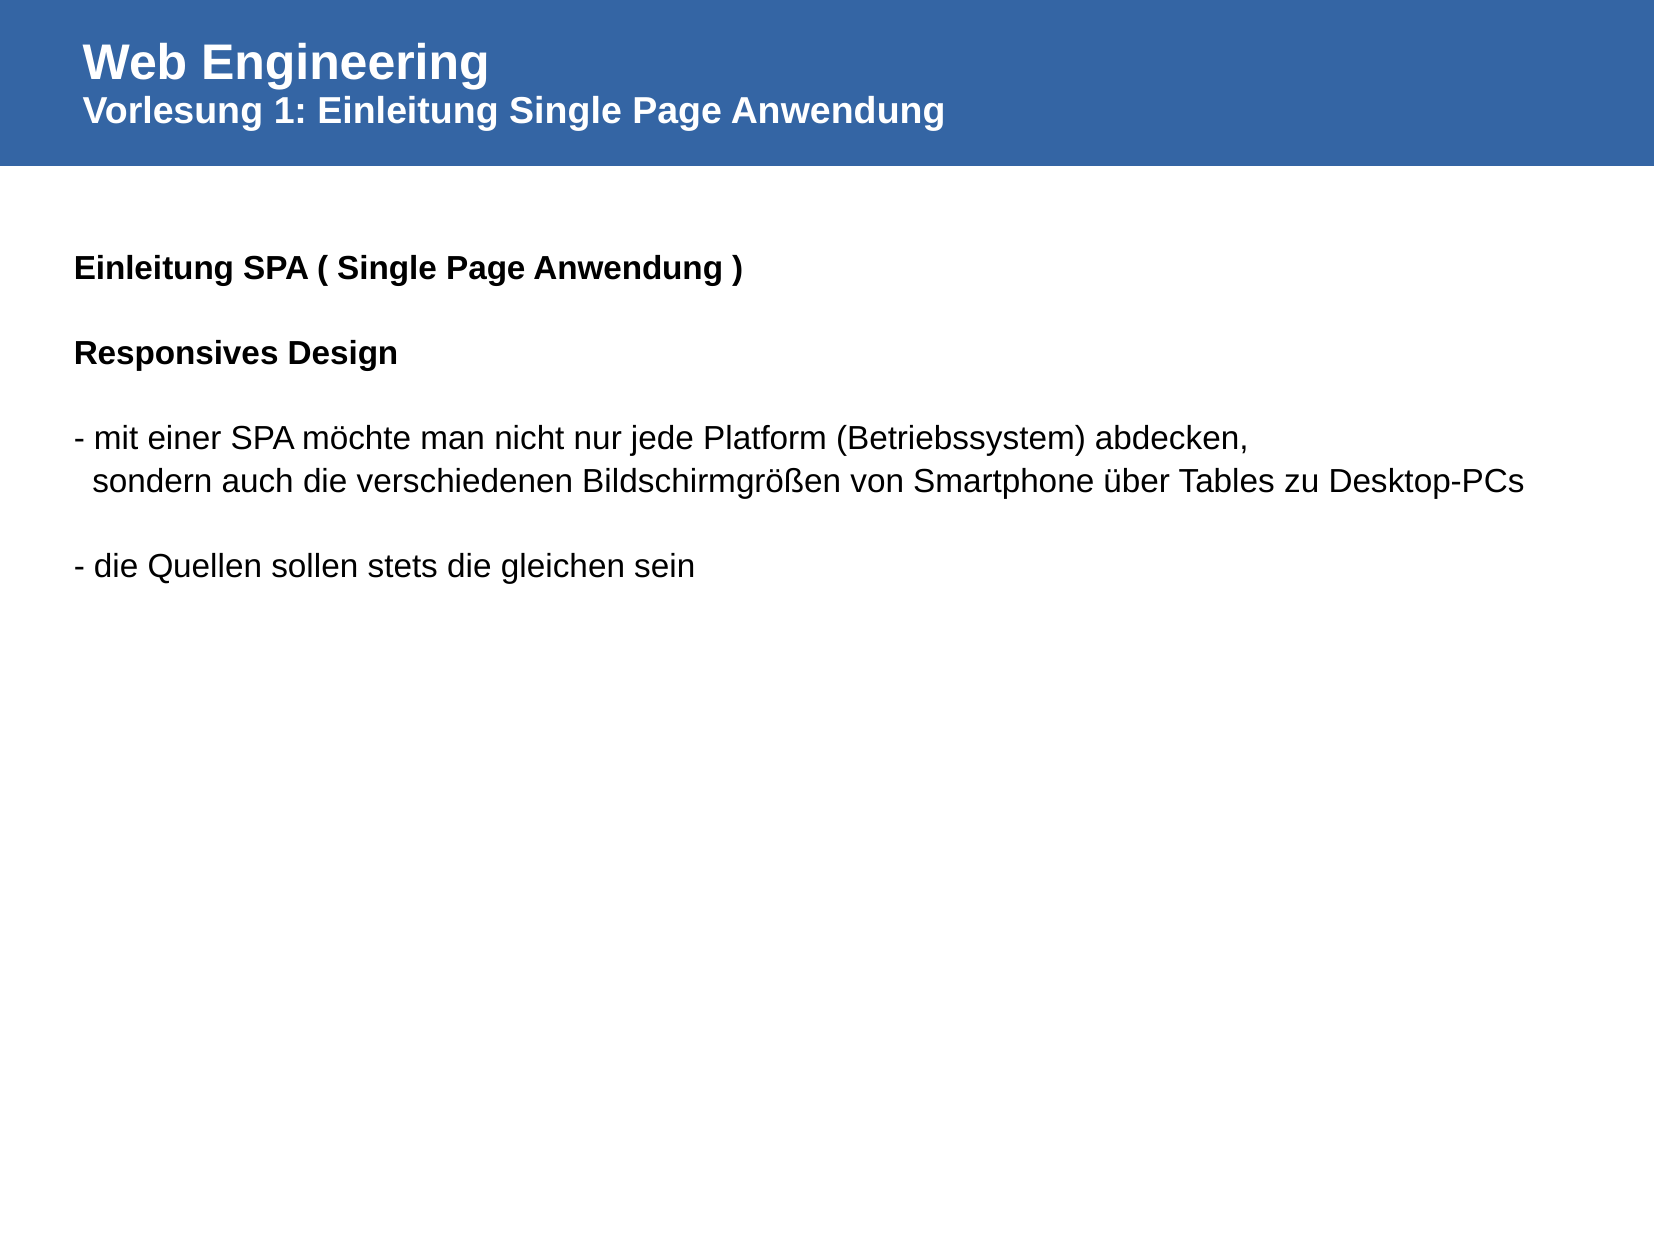

# Web Engineering Vorlesung 1: Einleitung Single Page Anwendung
Einleitung SPA ( Single Page Anwendung )
Responsives Design
- mit einer SPA möchte man nicht nur jede Platform (Betriebssystem) abdecken,
 sondern auch die verschiedenen Bildschirmgrößen von Smartphone über Tables zu Desktop-PCs
- die Quellen sollen stets die gleichen sein